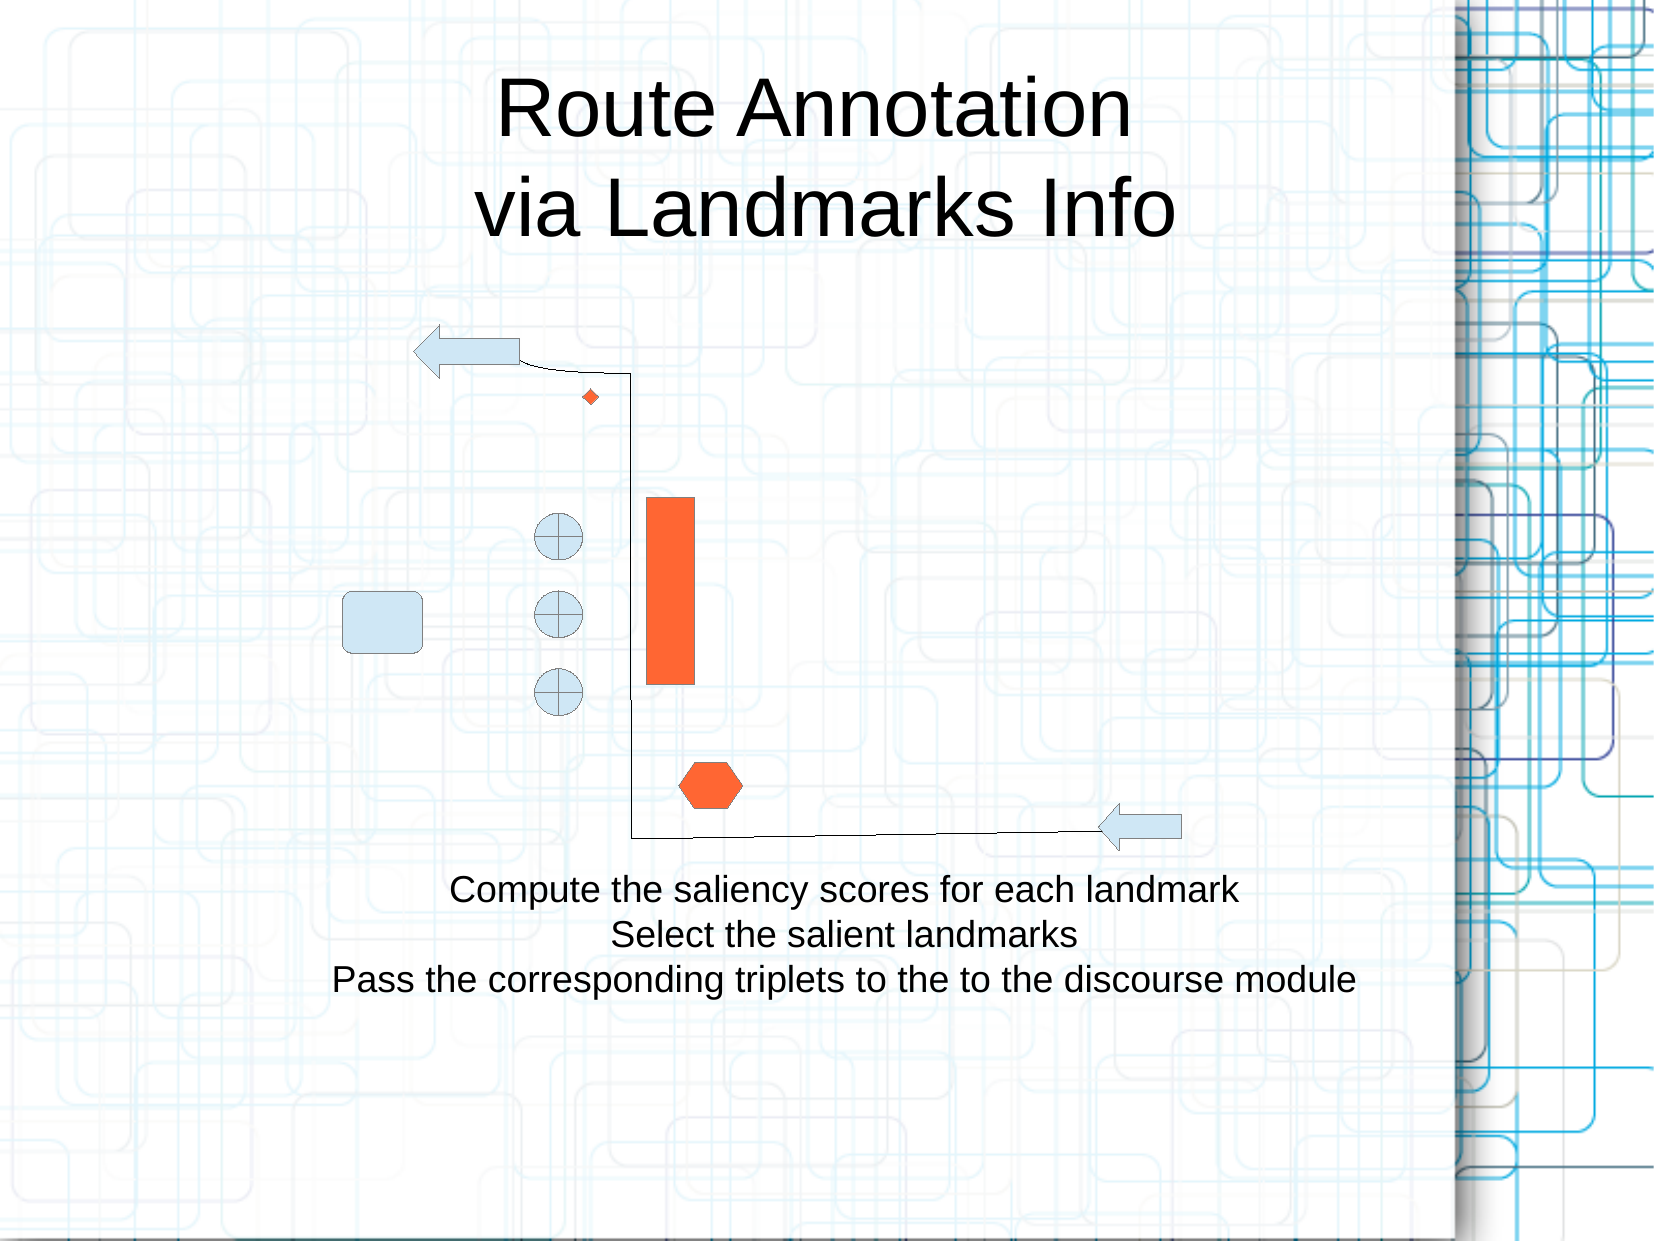

Route Annotation
via Landmarks Info
Compute the saliency scores for each landmark
Select the salient landmarks
Pass the corresponding triplets to the to the discourse module